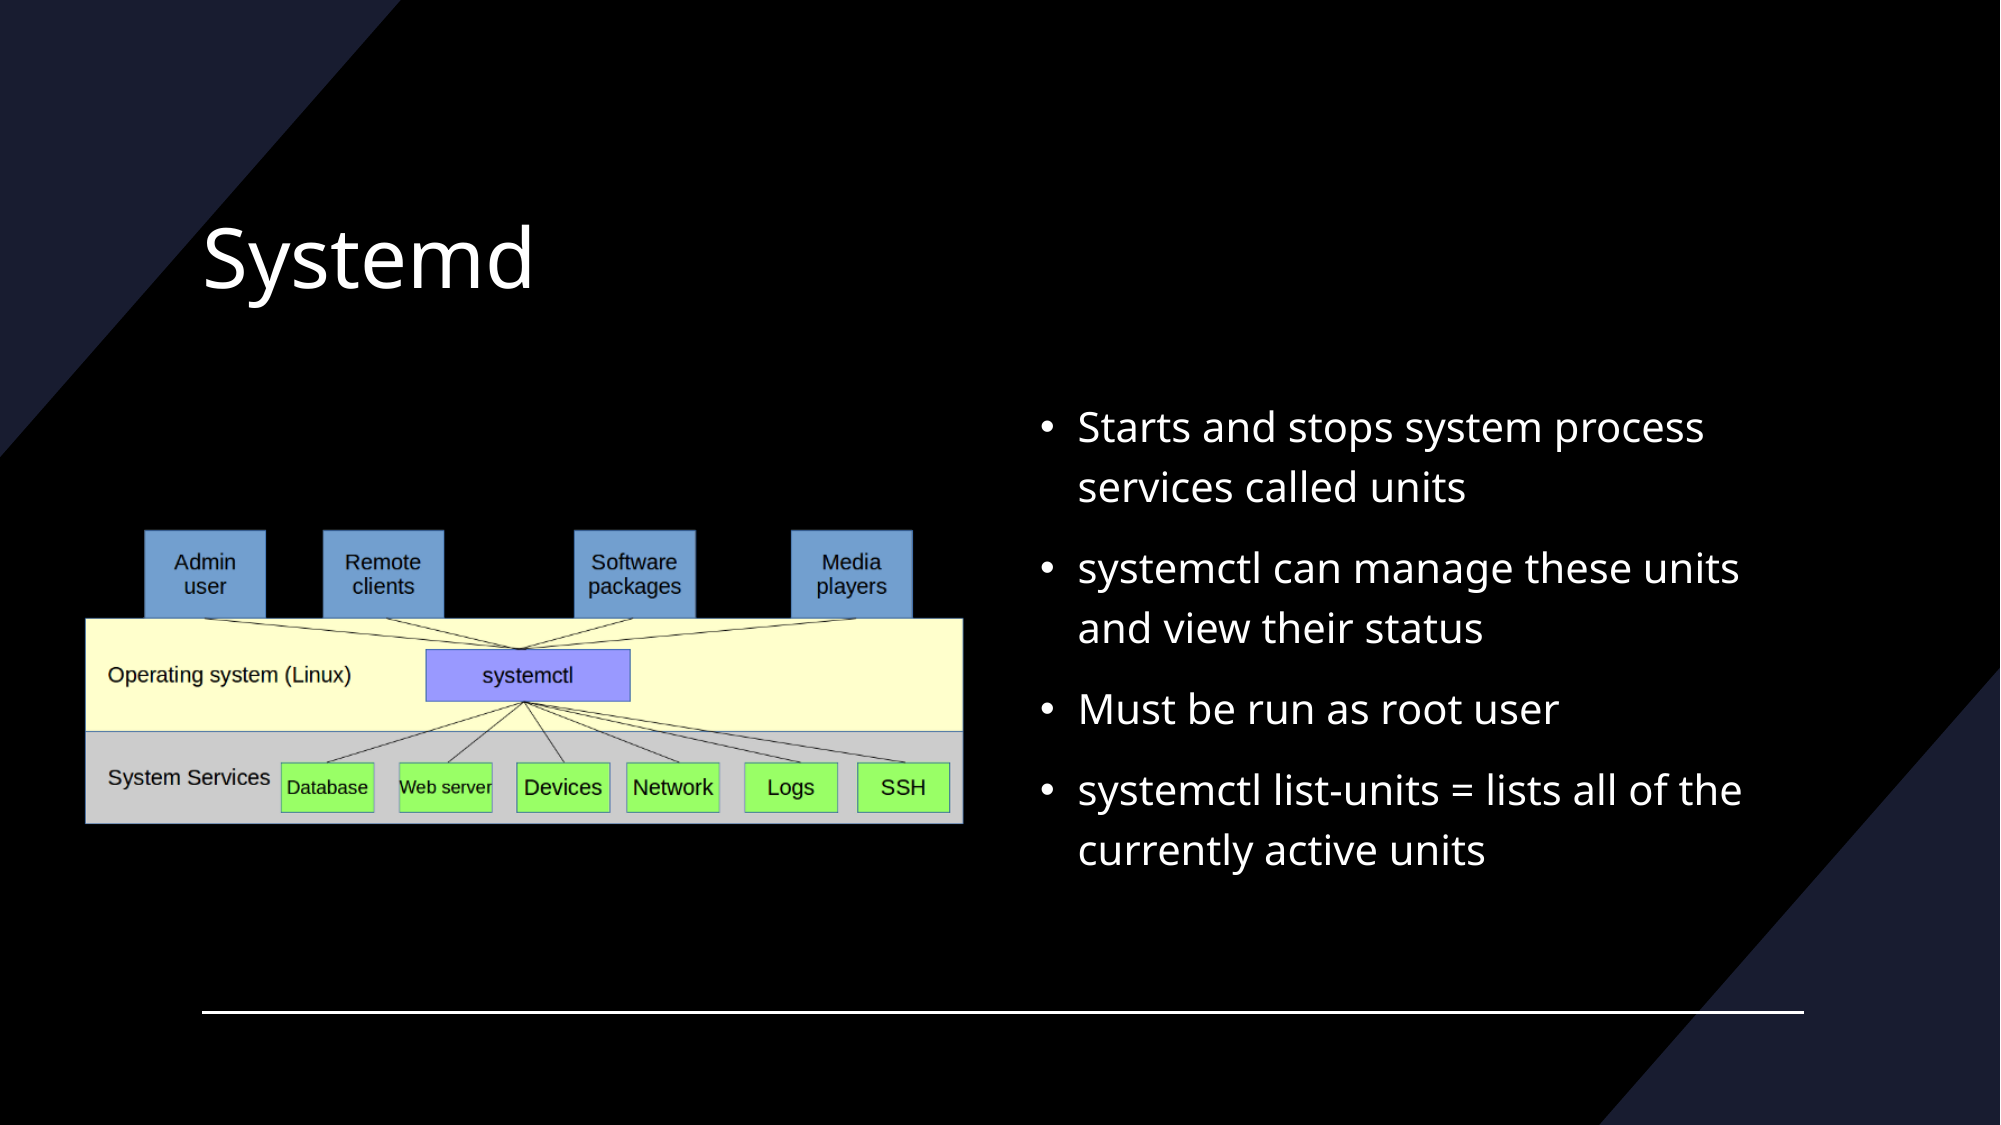

# Systemd
Starts and stops system process services called units
systemctl can manage these units and view their status
Must be run as root user
systemctl list-units = lists all of the currently active units